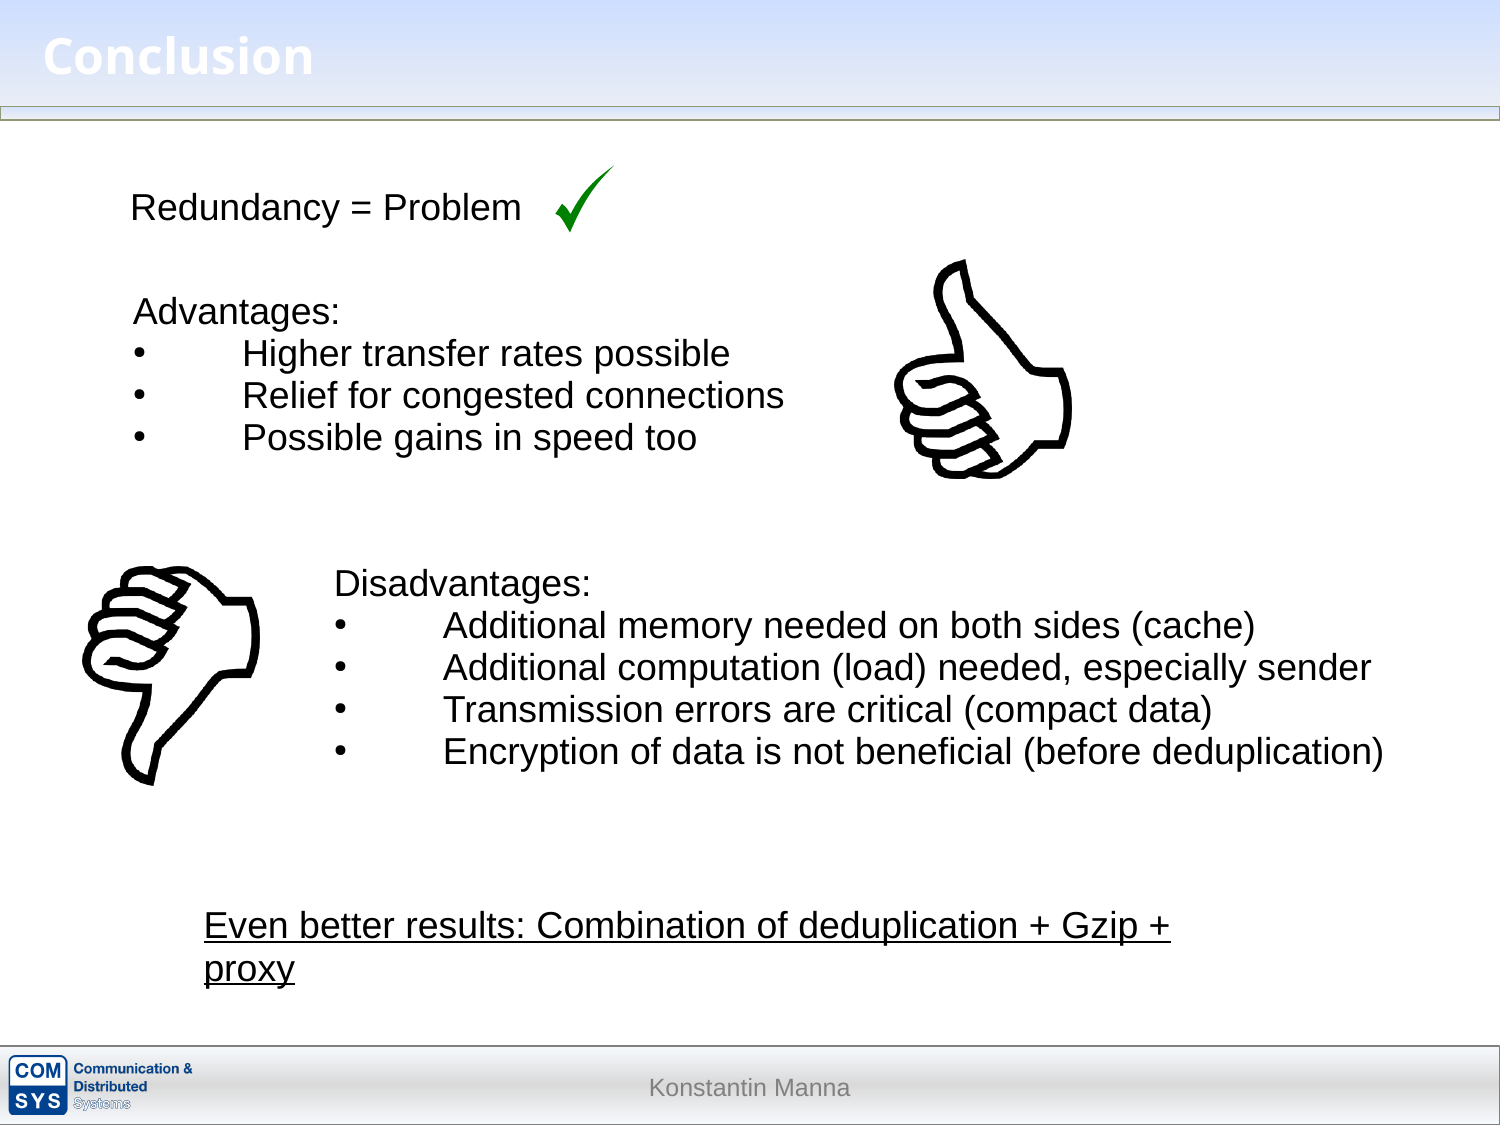

# Conclusion
Redundancy = Problem
Advantages:
	Higher transfer rates possible
	Relief for congested connections
	Possible gains in speed too
Disadvantages:
	Additional memory needed on both sides (cache)
	Additional computation (load) needed, especially sender
	Transmission errors are critical (compact data)
	Encryption of data is not beneficial (before deduplication)
Even better results: Combination of deduplication + Gzip + proxy